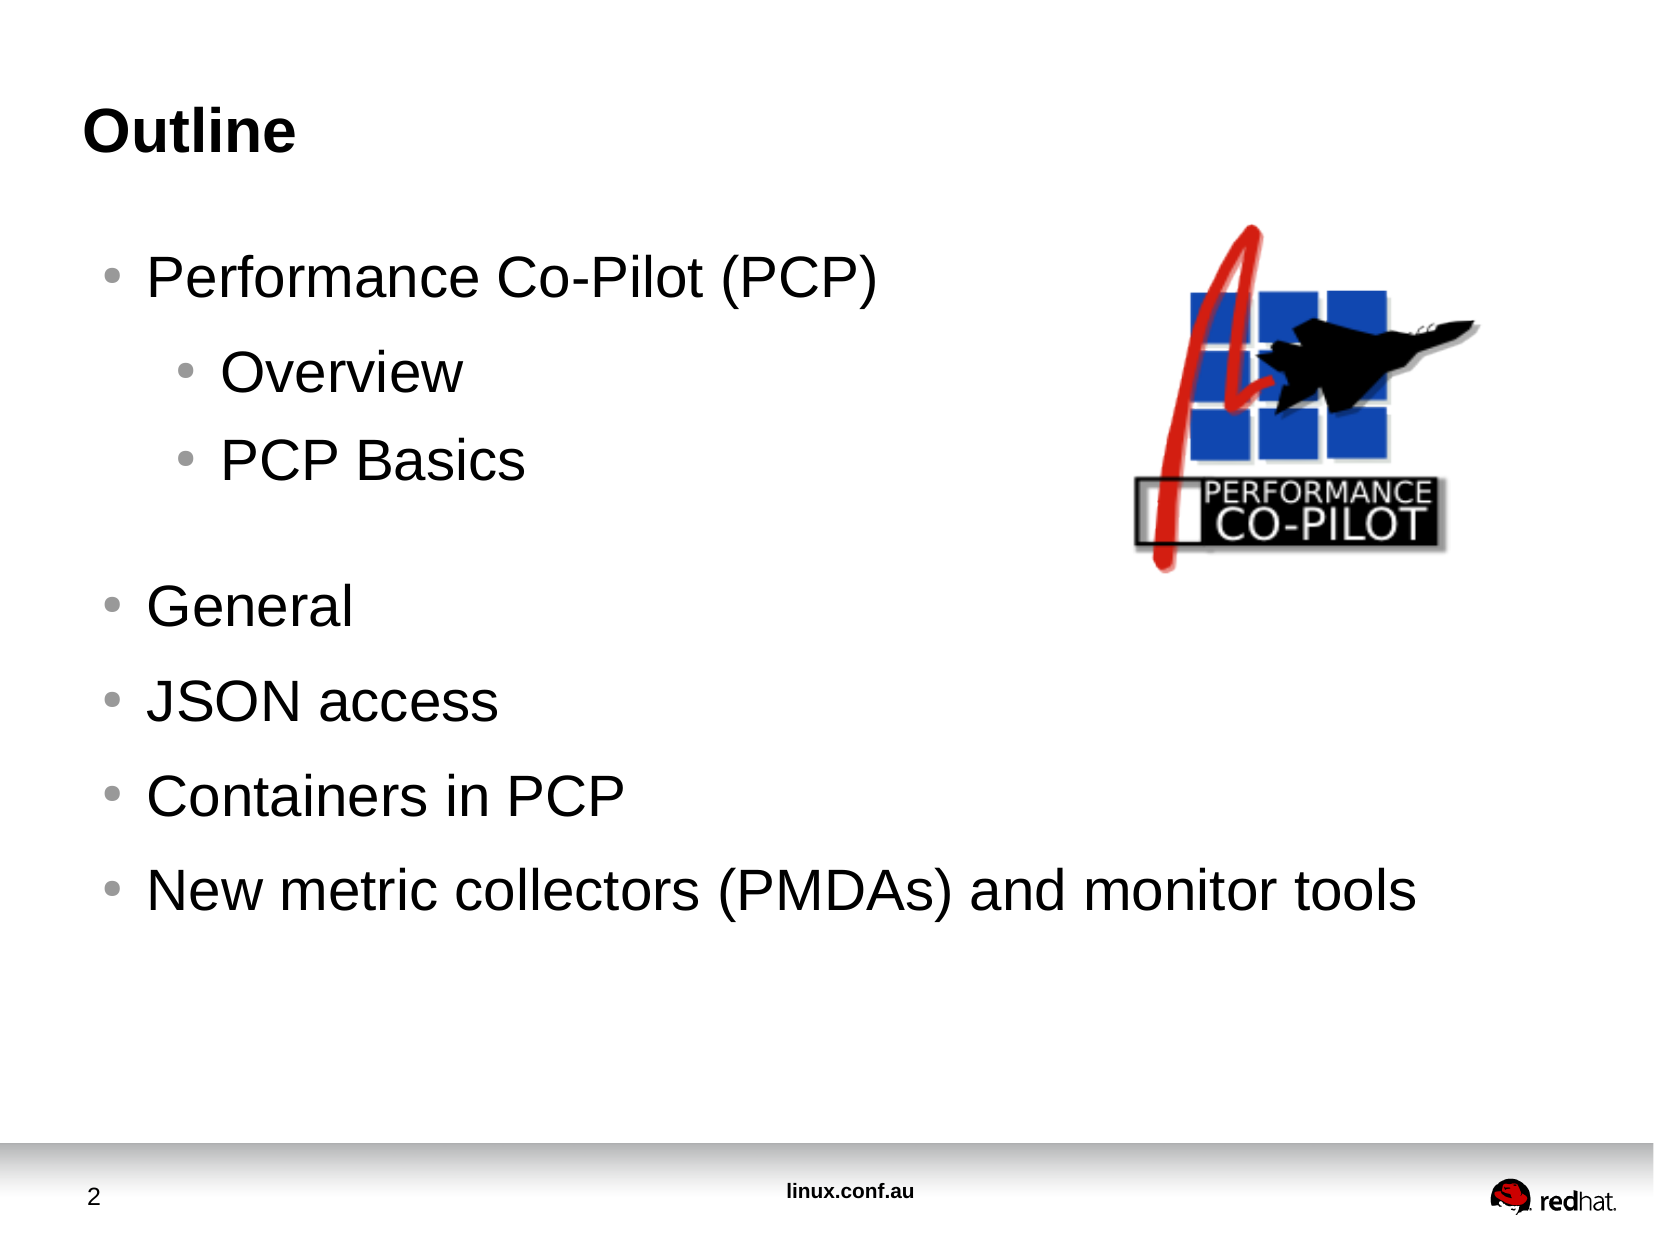

# Outline
Performance Co-Pilot (PCP)
Overview
PCP Basics
General
JSON access
Containers in PCP
New metric collectors (PMDAs) and monitor tools